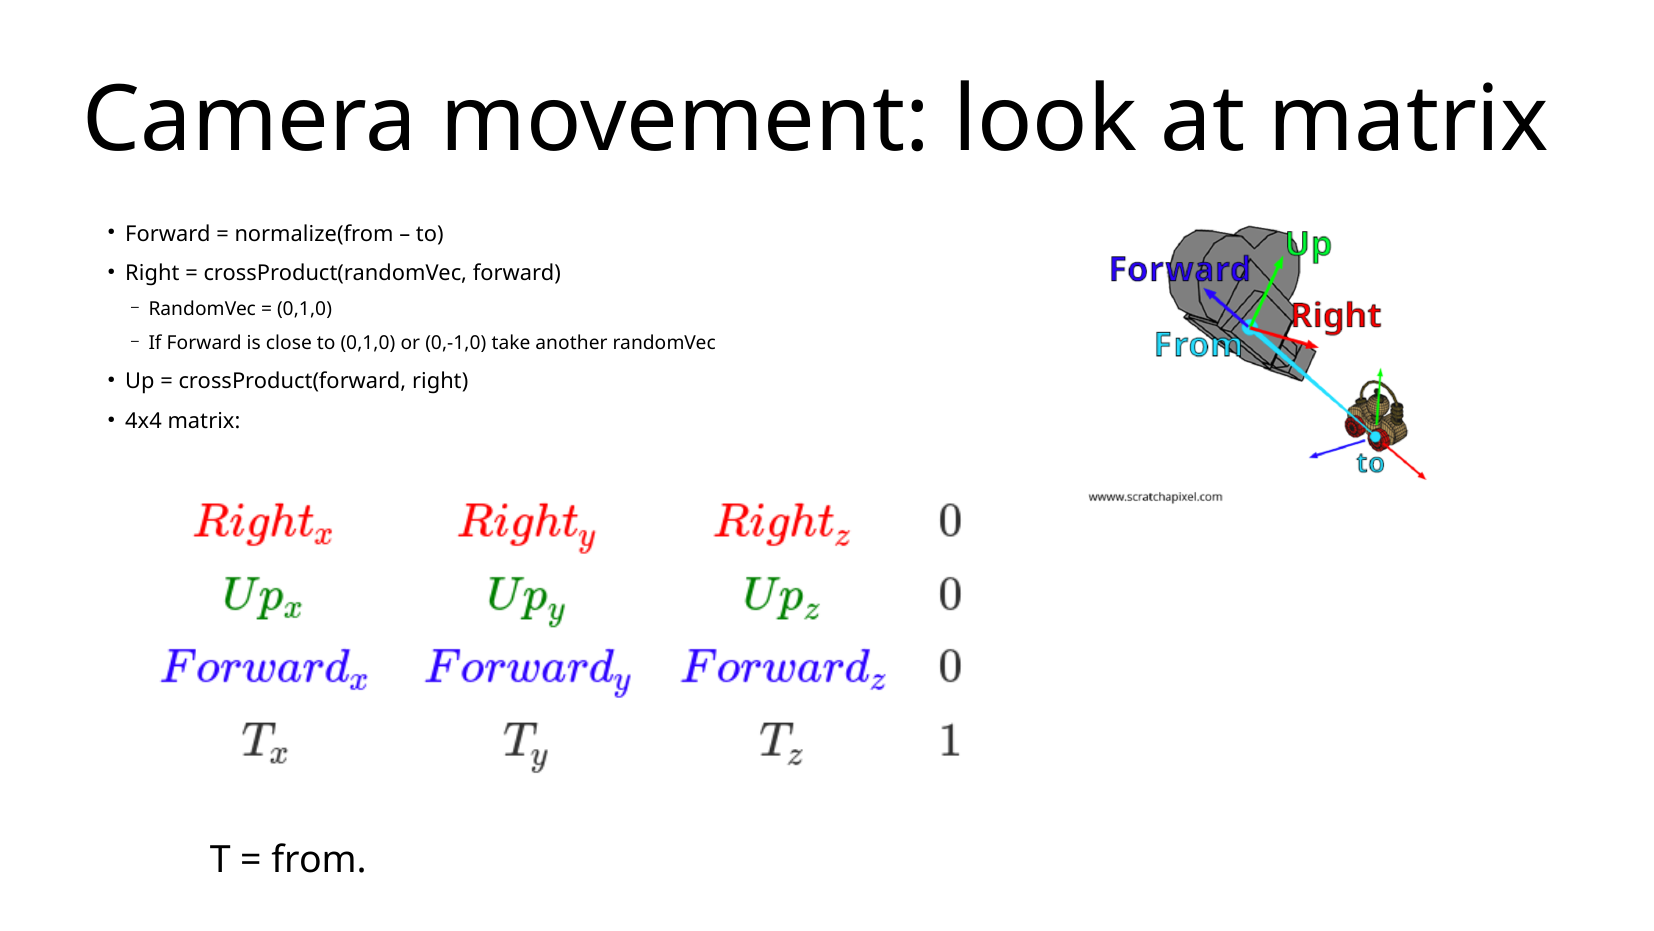

# Camera movement: look at matrix
Forward = normalize(from – to)
Right = crossProduct(randomVec, forward)
RandomVec = (0,1,0)
If Forward is close to (0,1,0) or (0,-1,0) take another randomVec
Up = crossProduct(forward, right)
4x4 matrix:
T = from.